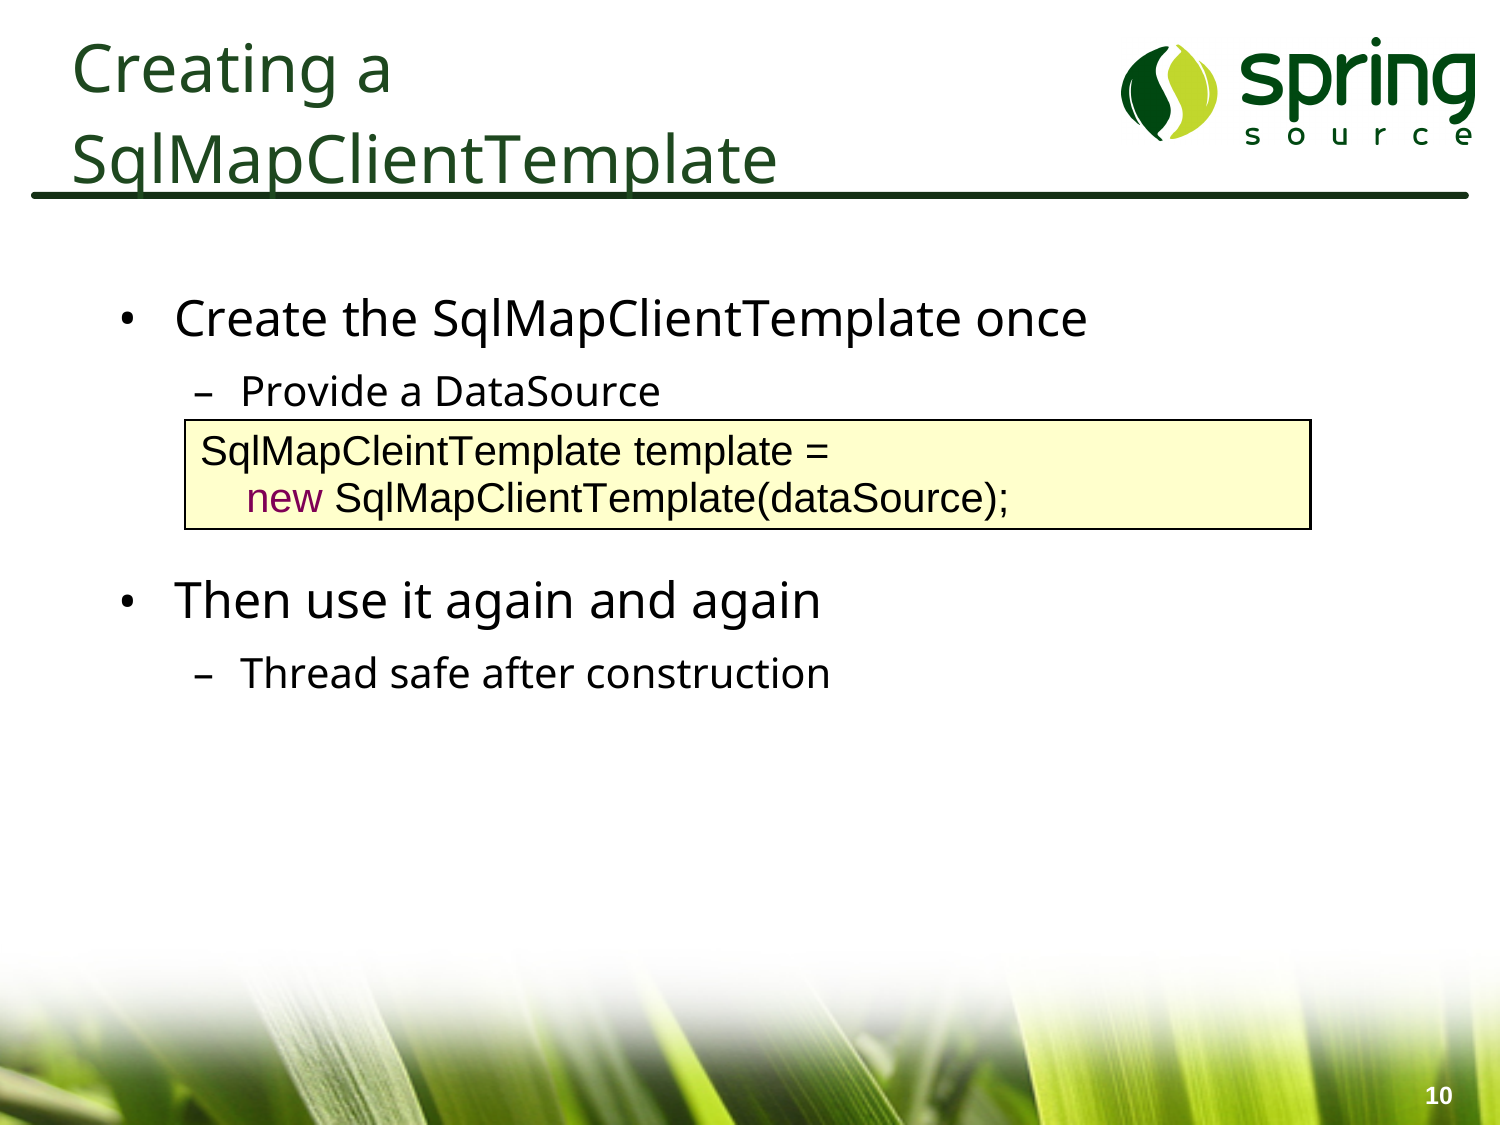

# Creating a SqlMapClientTemplate
Create the SqlMapClientTemplate once
Provide a DataSource
Then use it again and again
Thread safe after construction
SqlMapCleintTemplate template =
 new SqlMapClientTemplate(dataSource);